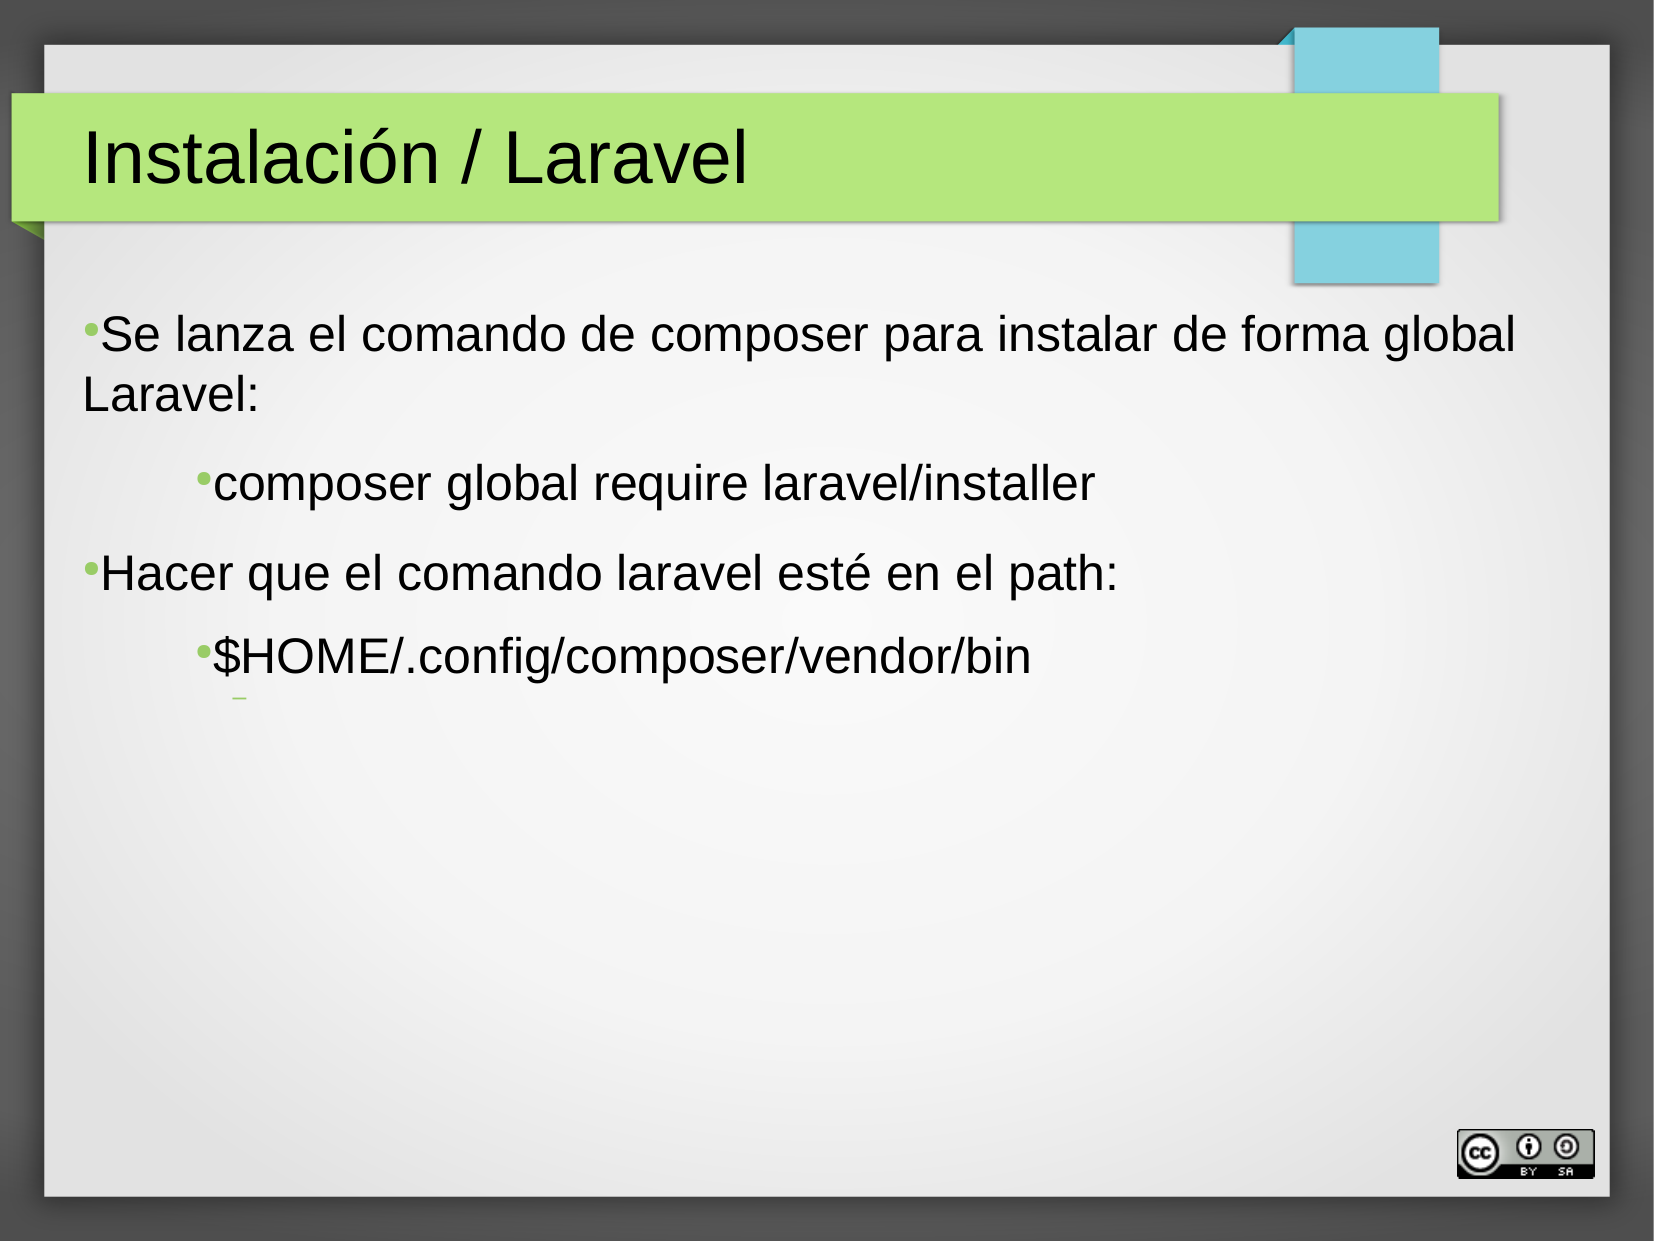

# Instalación / Laravel
Se lanza el comando de composer para instalar de forma global Laravel:
composer global require laravel/installer
Hacer que el comando laravel esté en el path:
$HOME/.config/composer/vendor/bin